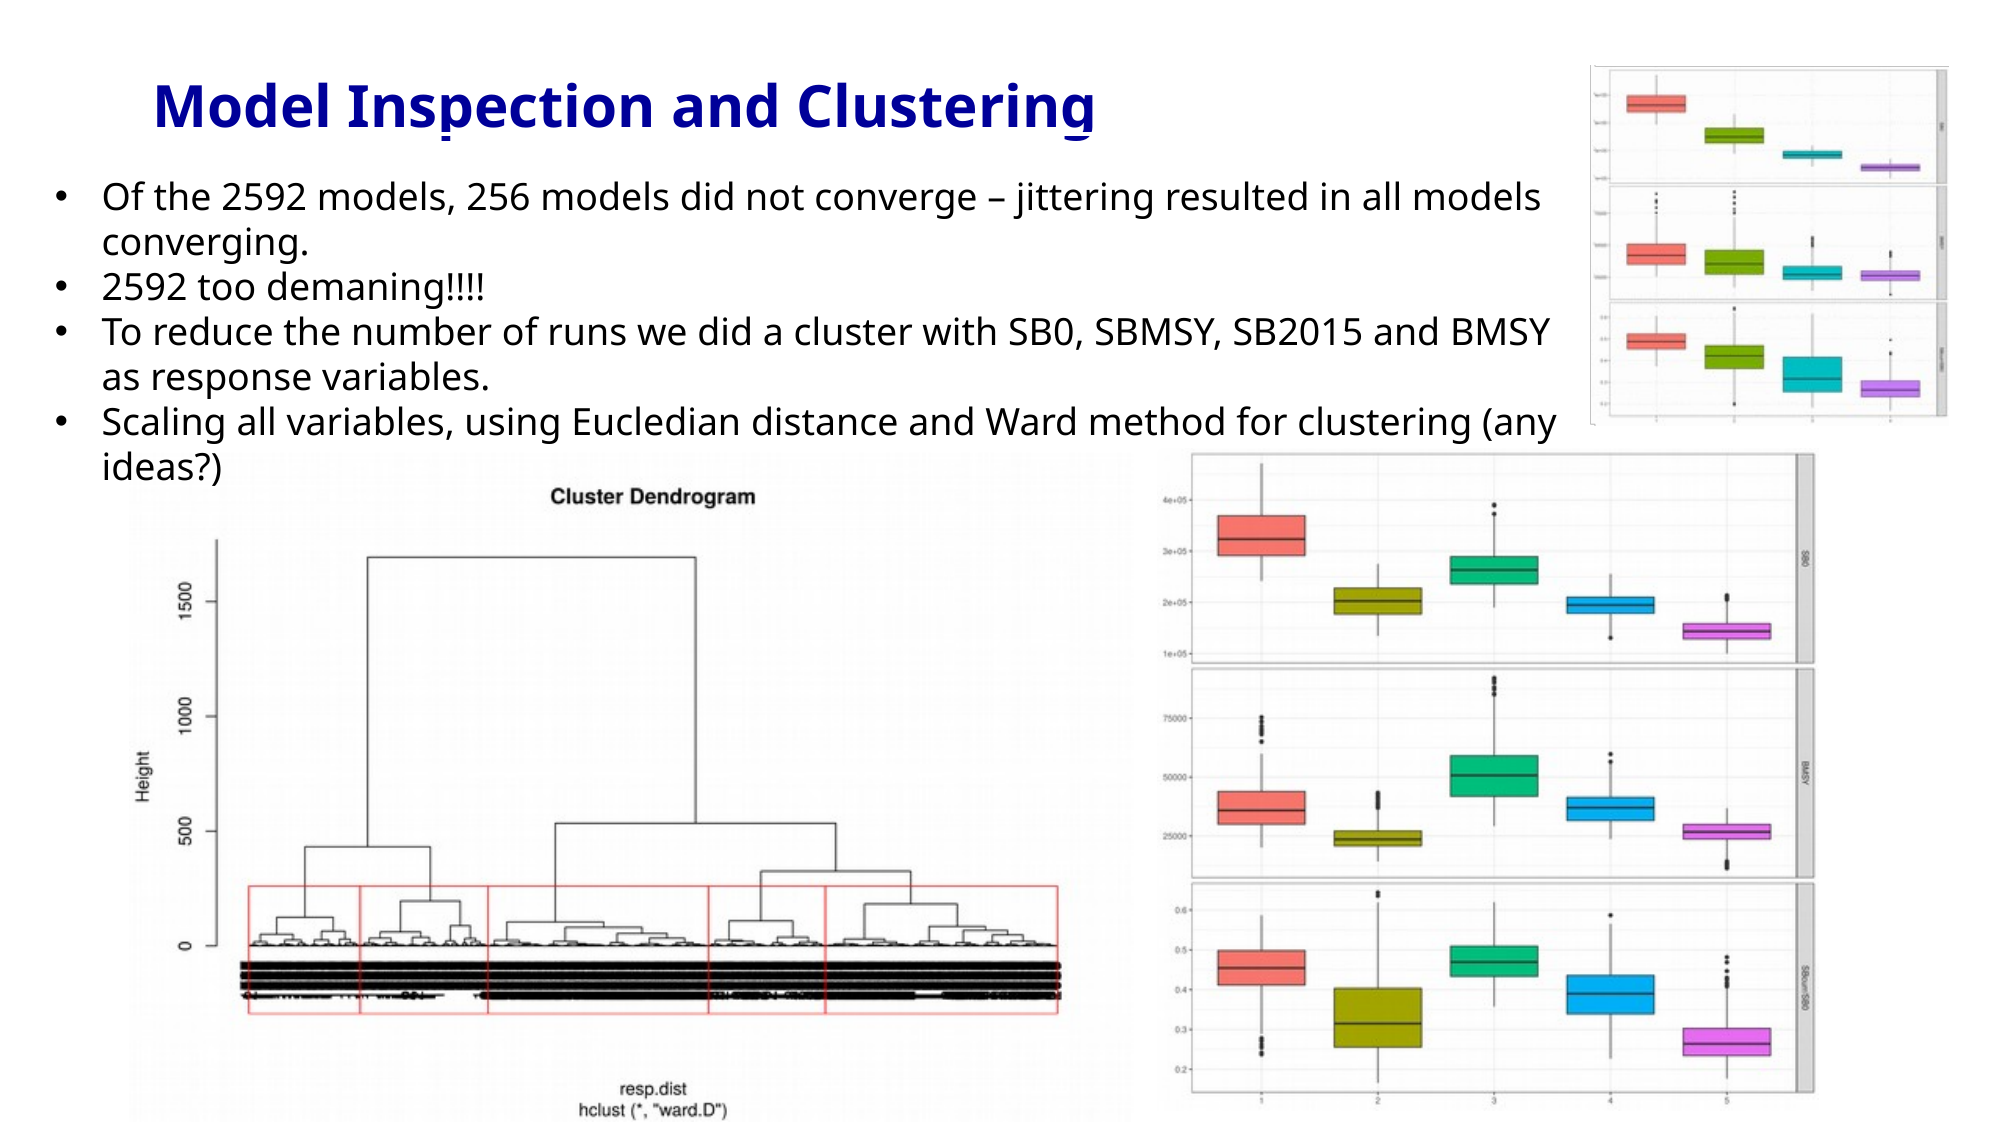

Model Inspection and Clustering
Of the 2592 models, 256 models did not converge – jittering resulted in all models converging.
2592 too demaning!!!!
To reduce the number of runs we did a cluster with SB0, SBMSY, SB2015 and BMSY as response variables.
Scaling all variables, using Eucledian distance and Ward method for clustering (any ideas?)